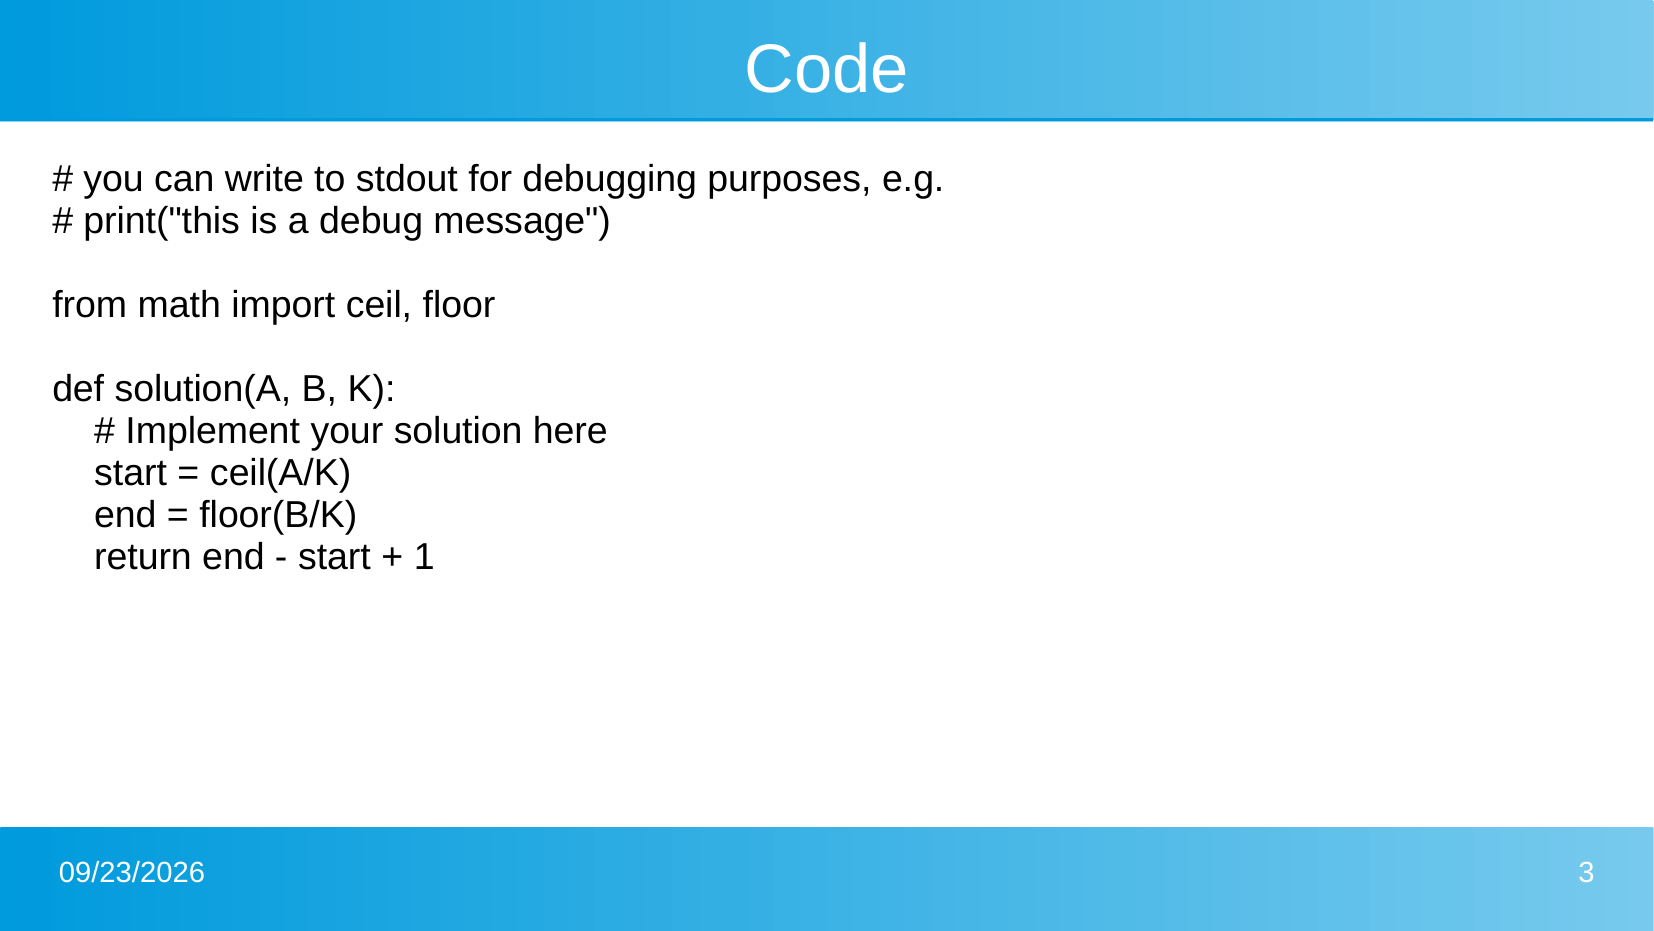

# Code
# you can write to stdout for debugging purposes, e.g.
# print("this is a debug message")
from math import ceil, floor
def solution(A, B, K):
 # Implement your solution here
 start = ceil(A/K)
 end = floor(B/K)
 return end - start + 1
3